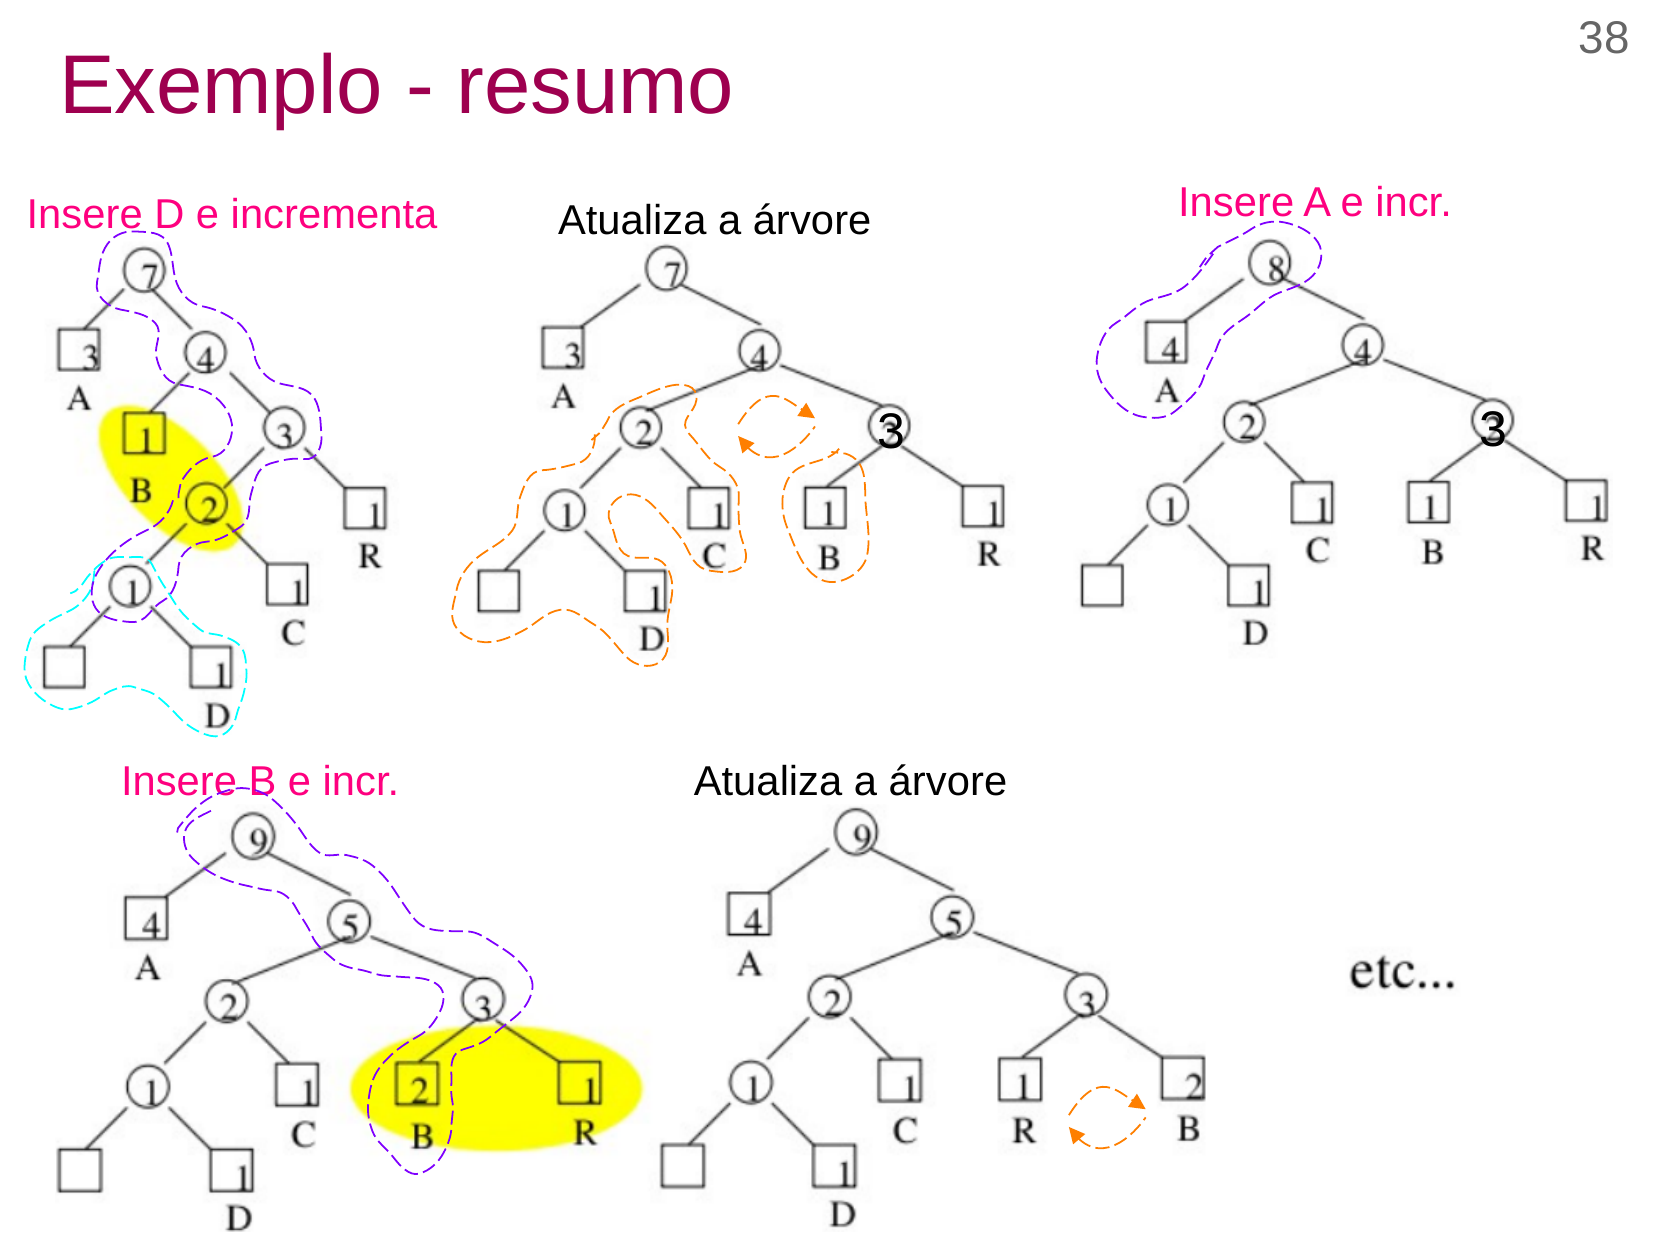

38
# Exemplo - resumo
Insere A e incr.
Insere D e incrementa
Atualiza a árvore
3
3
3
Atualiza a árvore
Insere B e incr.